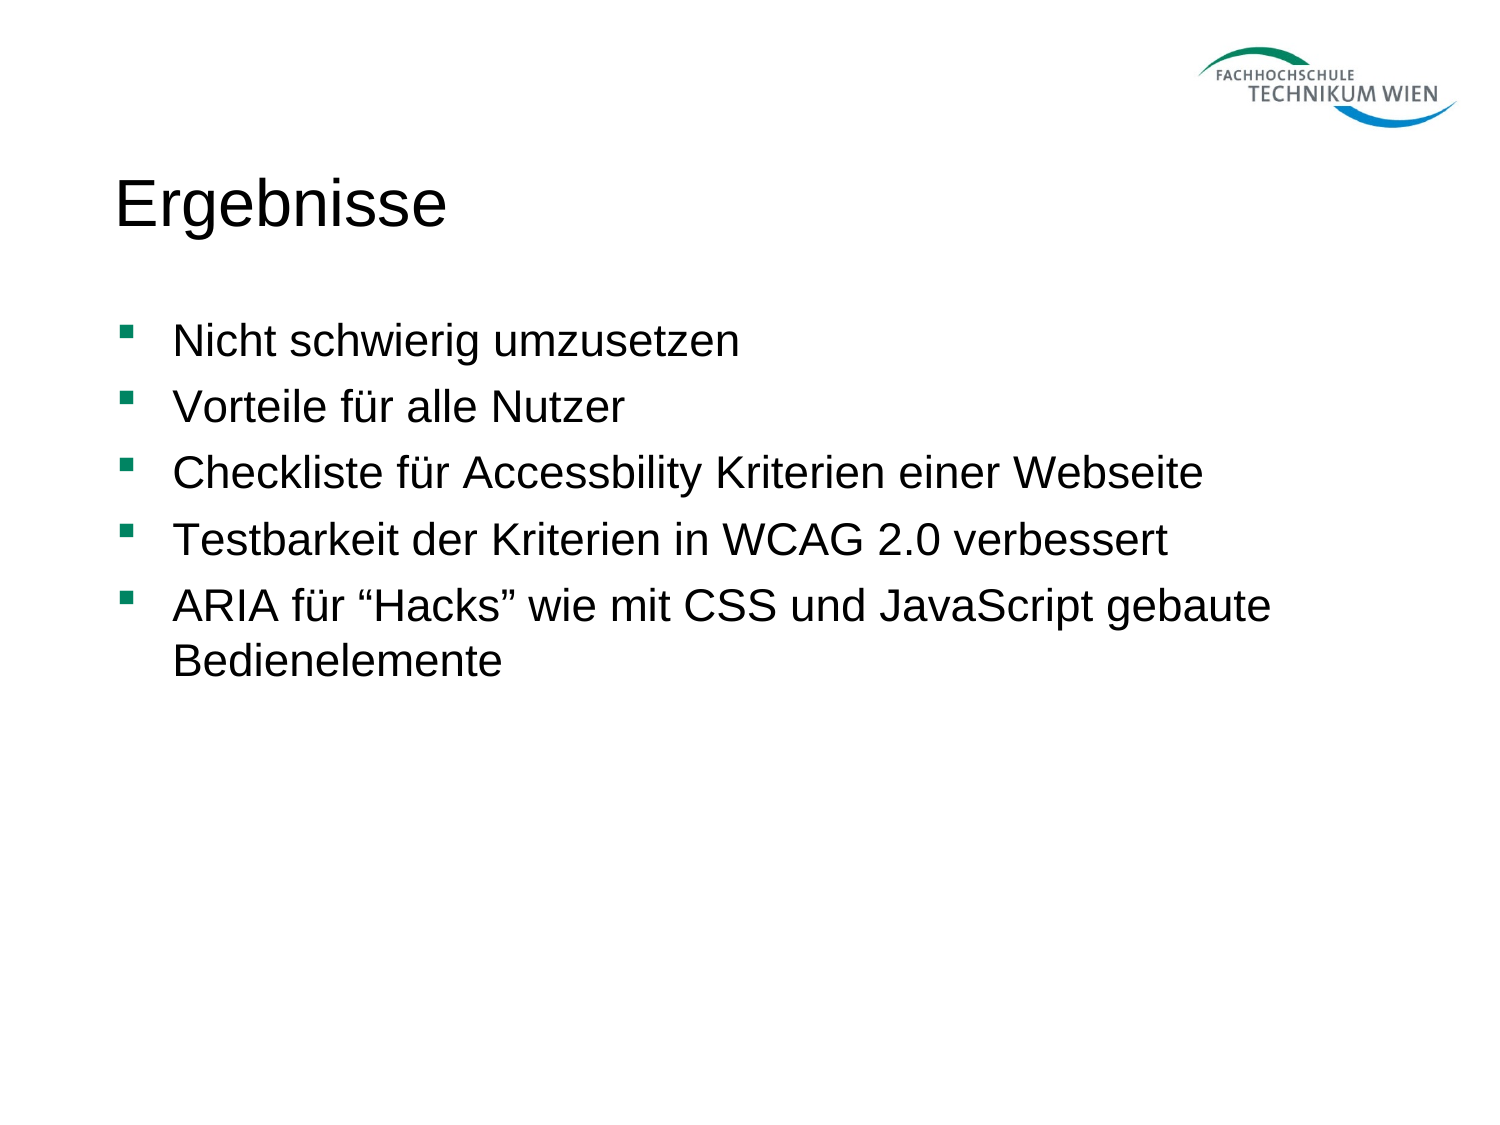

# Ergebnisse
Nicht schwierig umzusetzen
Vorteile für alle Nutzer
Checkliste für Accessbility Kriterien einer Webseite
Testbarkeit der Kriterien in WCAG 2.0 verbessert
ARIA für “Hacks” wie mit CSS und JavaScript gebaute Bedienelemente